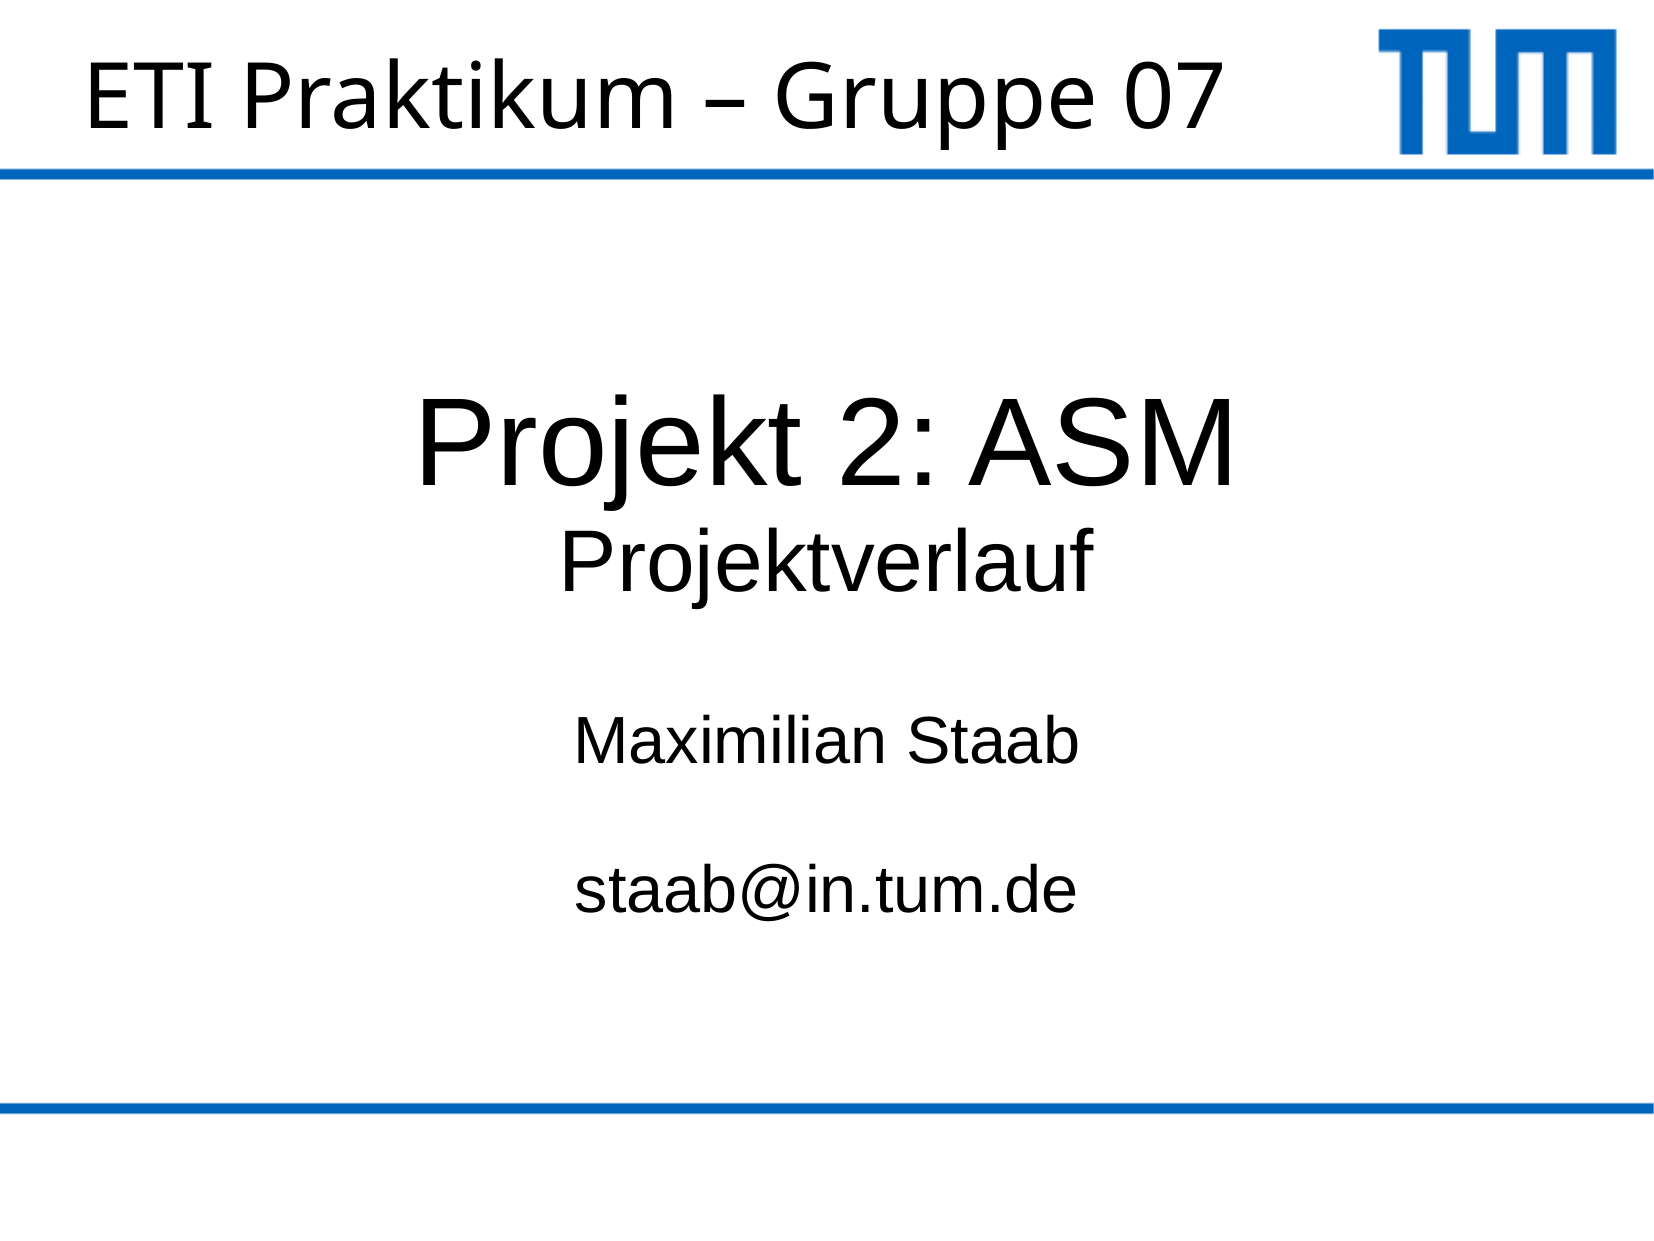

# ETI Praktikum – Gruppe 07
Projekt 2: ASM
Projektverlauf
Maximilian Staab
staab@in.tum.de